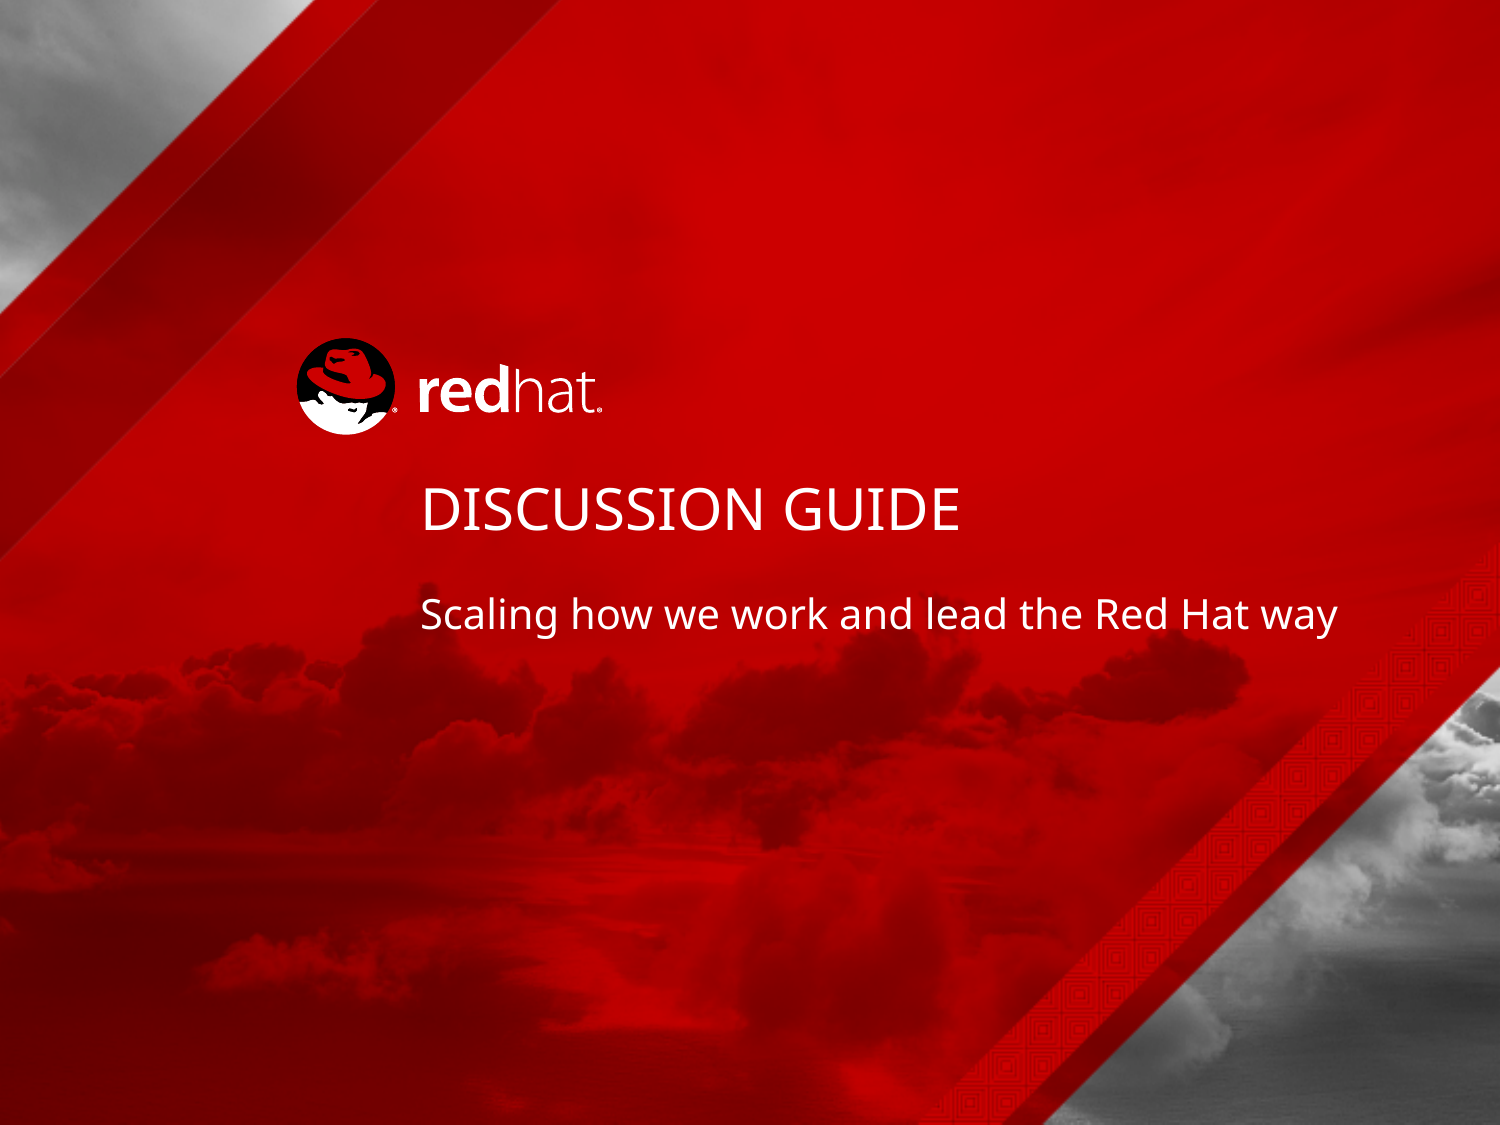

# DISCUSSION GUIDE
Scaling how we work and lead the Red Hat way
Leadership + Culture Strategy
5